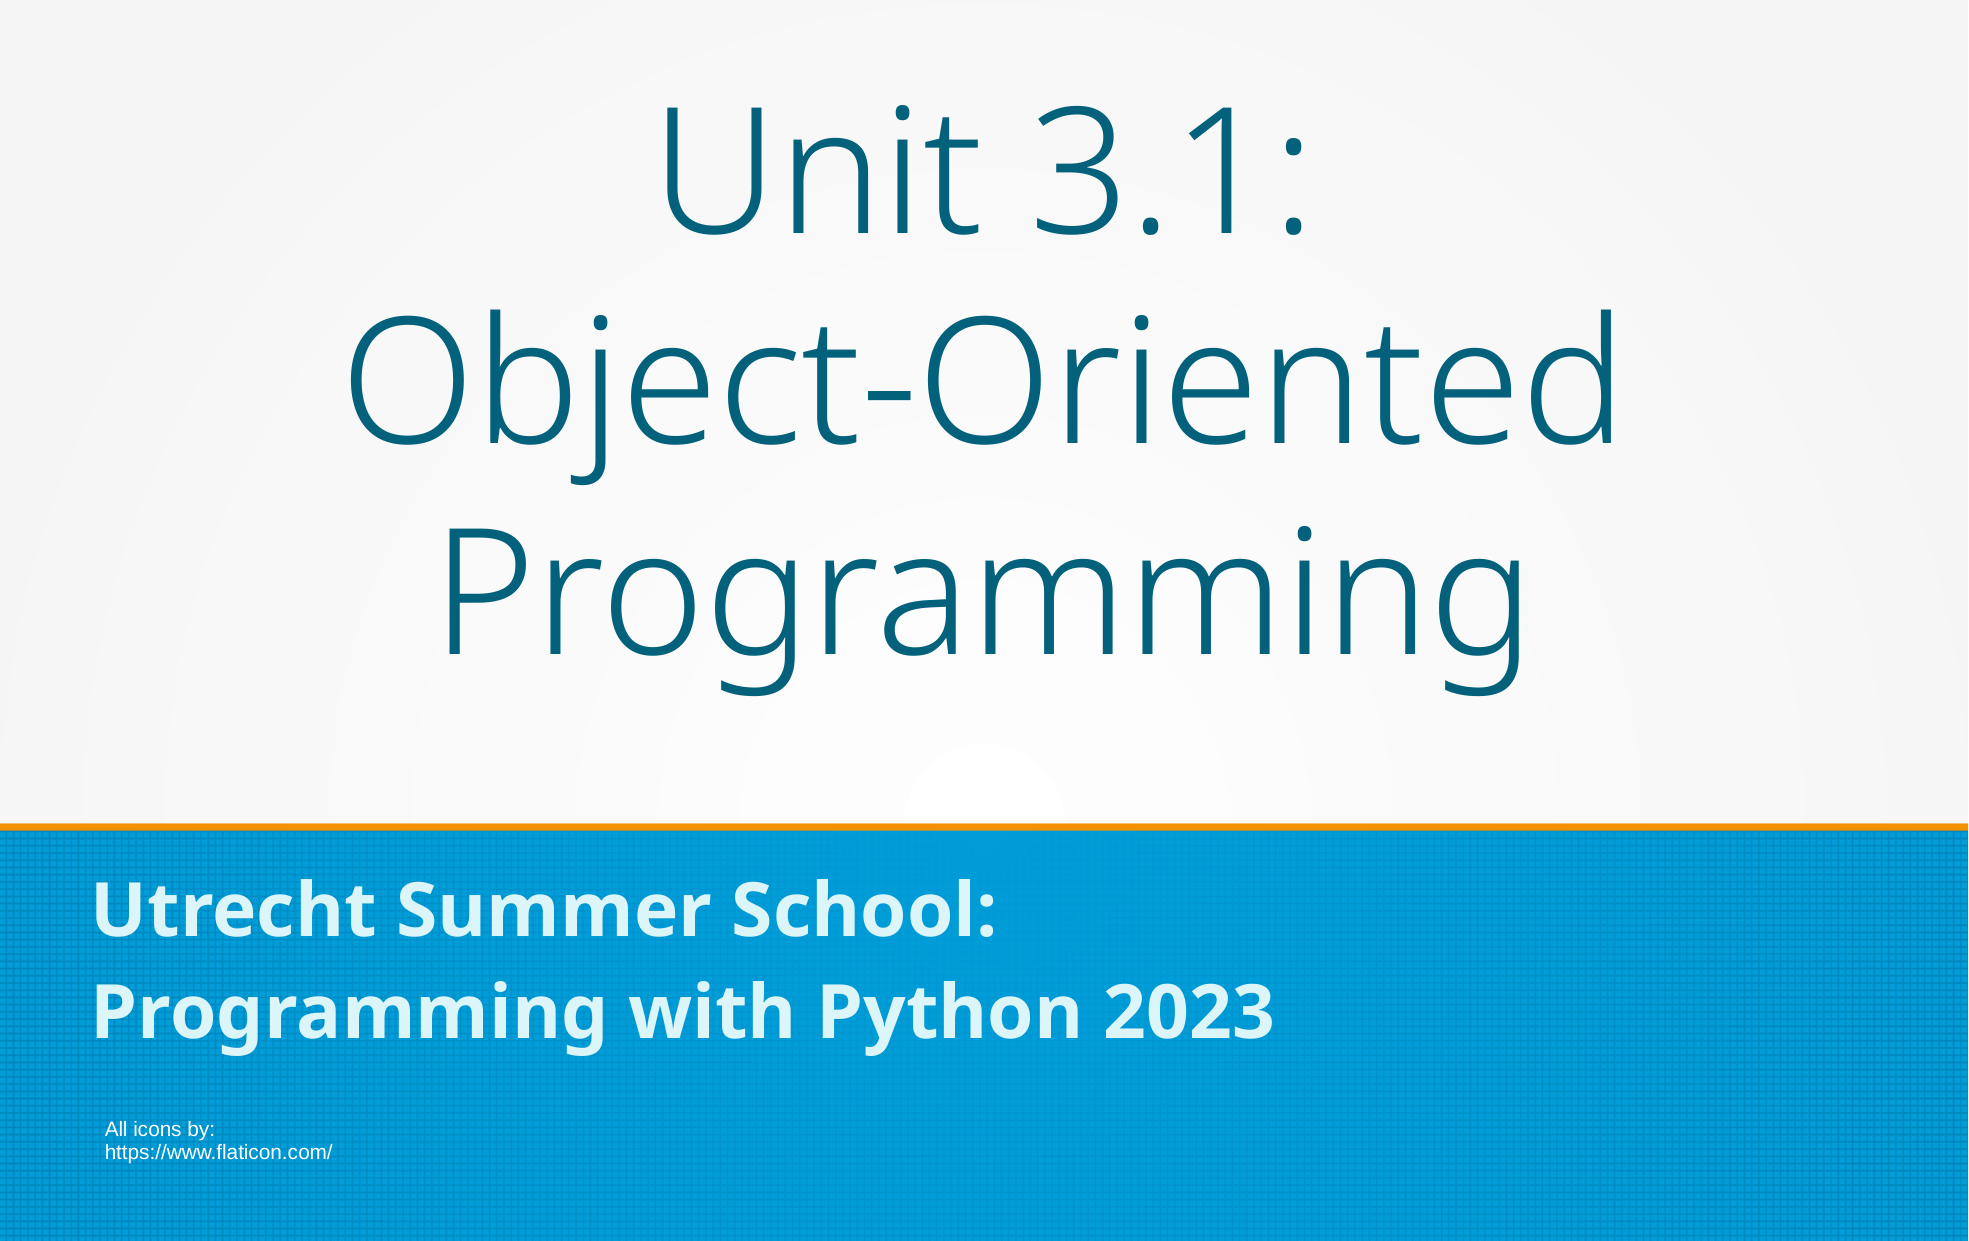

# Unit 3.1: Object-Oriented Programming
Utrecht Summer School:
Programming with Python 2023
All icons by: https://www.flaticon.com/